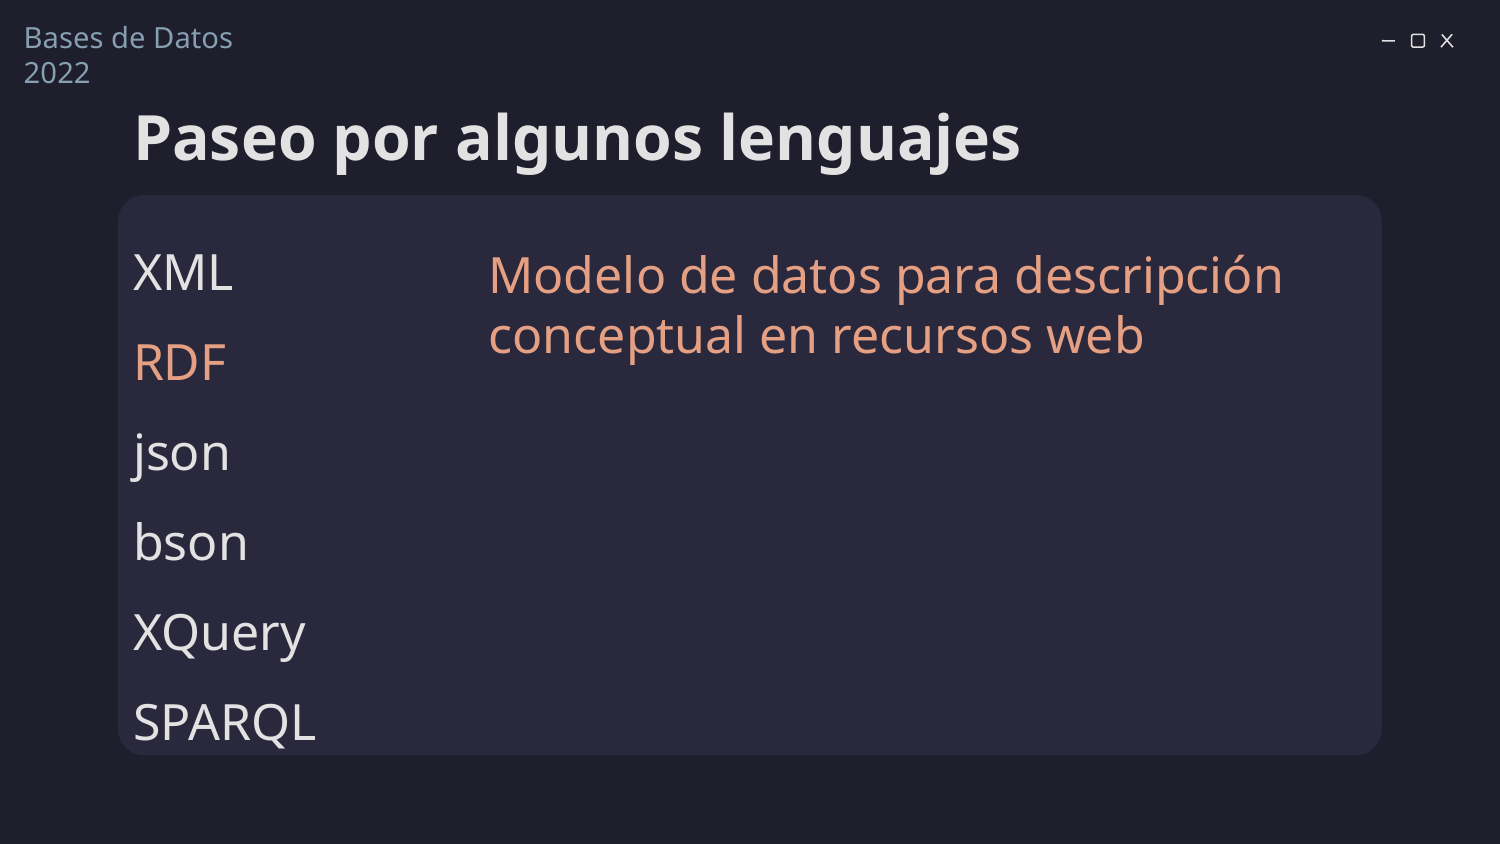

# Paseo por algunos lenguajes
XML
RDF
json
bson
XQuery
SPARQL
Modelo de datos para descripción conceptual en recursos web